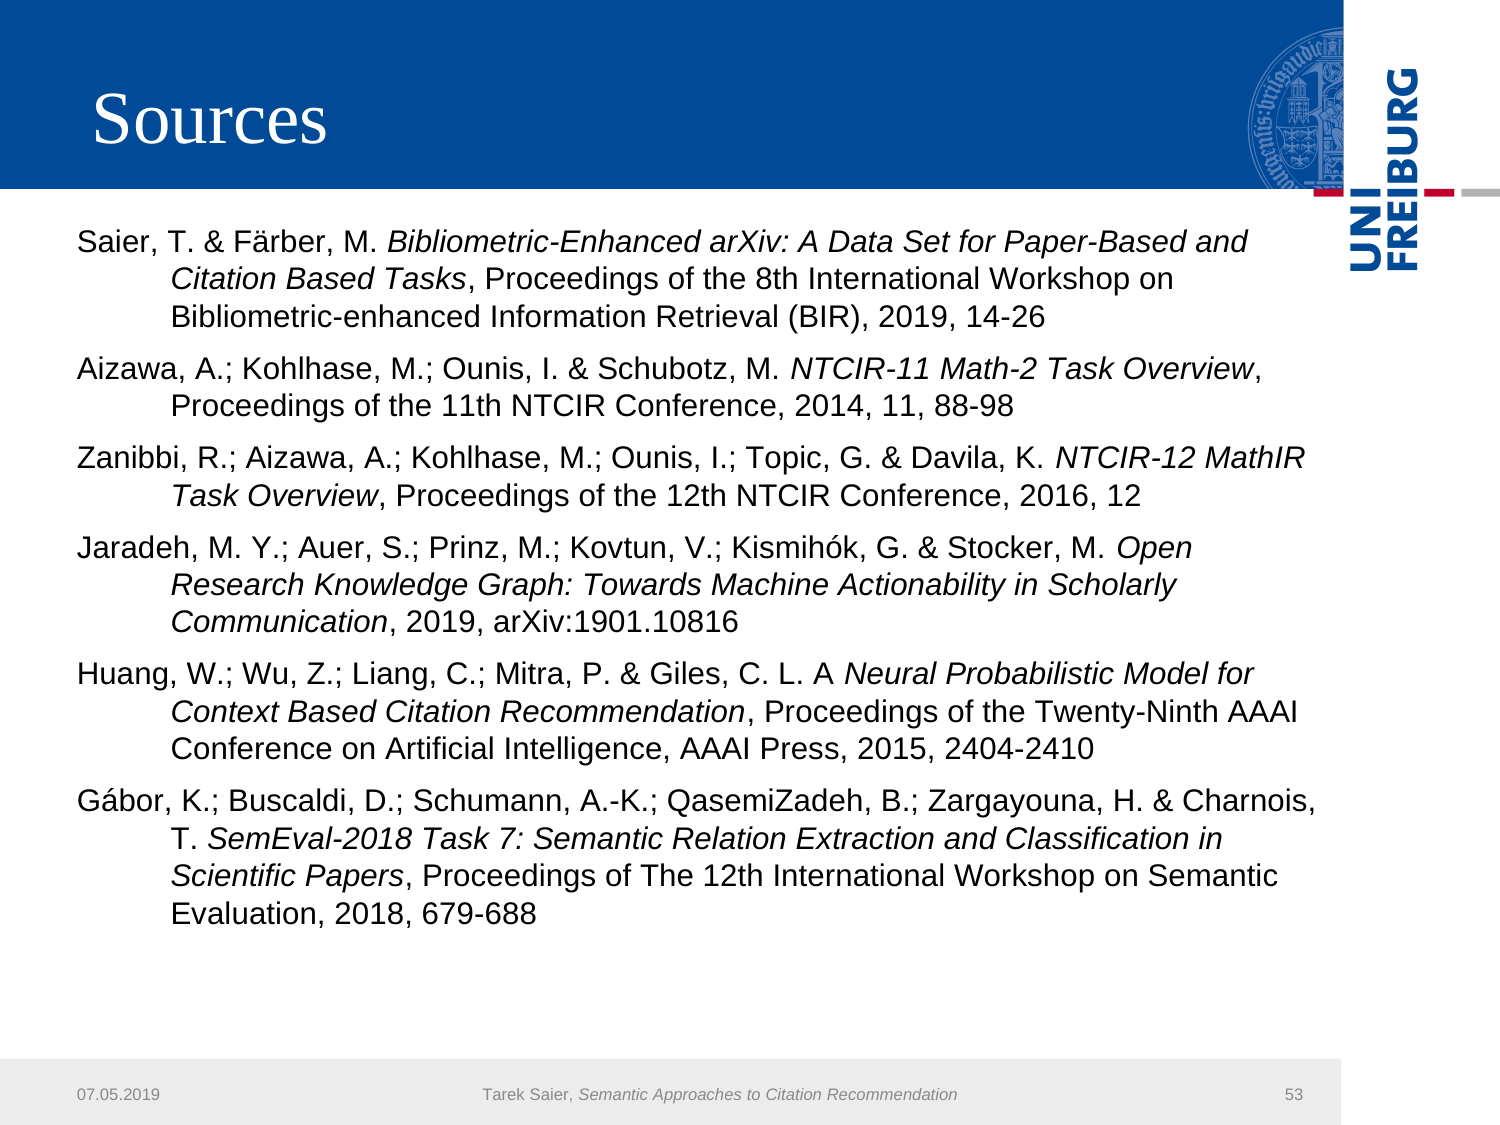

# Sources
Saier, T. & Färber, M. Bibliometric-Enhanced arXiv: A Data Set for Paper-Based and
	Citation Based Tasks, Proceedings of the 8th International Workshop on
	Bibliometric-enhanced Information Retrieval (BIR), 2019, 14-26
Aizawa, A.; Kohlhase, M.; Ounis, I. & Schubotz, M. NTCIR-11 Math-2 Task Overview,
	Proceedings of the 11th NTCIR Conference, 2014, 11, 88-98
Zanibbi, R.; Aizawa, A.; Kohlhase, M.; Ounis, I.; Topic, G. & Davila, K. NTCIR-12 MathIR
	Task Overview, Proceedings of the 12th NTCIR Conference, 2016, 12
Jaradeh, M. Y.; Auer, S.; Prinz, M.; Kovtun, V.; Kismihók, G. & Stocker, M. Open
	Research Knowledge Graph: Towards Machine Actionability in Scholarly
	Communication, 2019, arXiv:1901.10816
Huang, W.; Wu, Z.; Liang, C.; Mitra, P. & Giles, C. L. A Neural Probabilistic Model for
	Context Based Citation Recommendation, Proceedings of the Twenty-Ninth AAAI
	Conference on Artificial Intelligence, AAAI Press, 2015, 2404-2410
Gábor, K.; Buscaldi, D.; Schumann, A.-K.; QasemiZadeh, B.; Zargayouna, H. & Charnois,
	T. SemEval-2018 Task 7: Semantic Relation Extraction and Classification in
	Scientific Papers, Proceedings of The 12th International Workshop on Semantic
	Evaluation, 2018, 679-688
Präsentationstitel
53